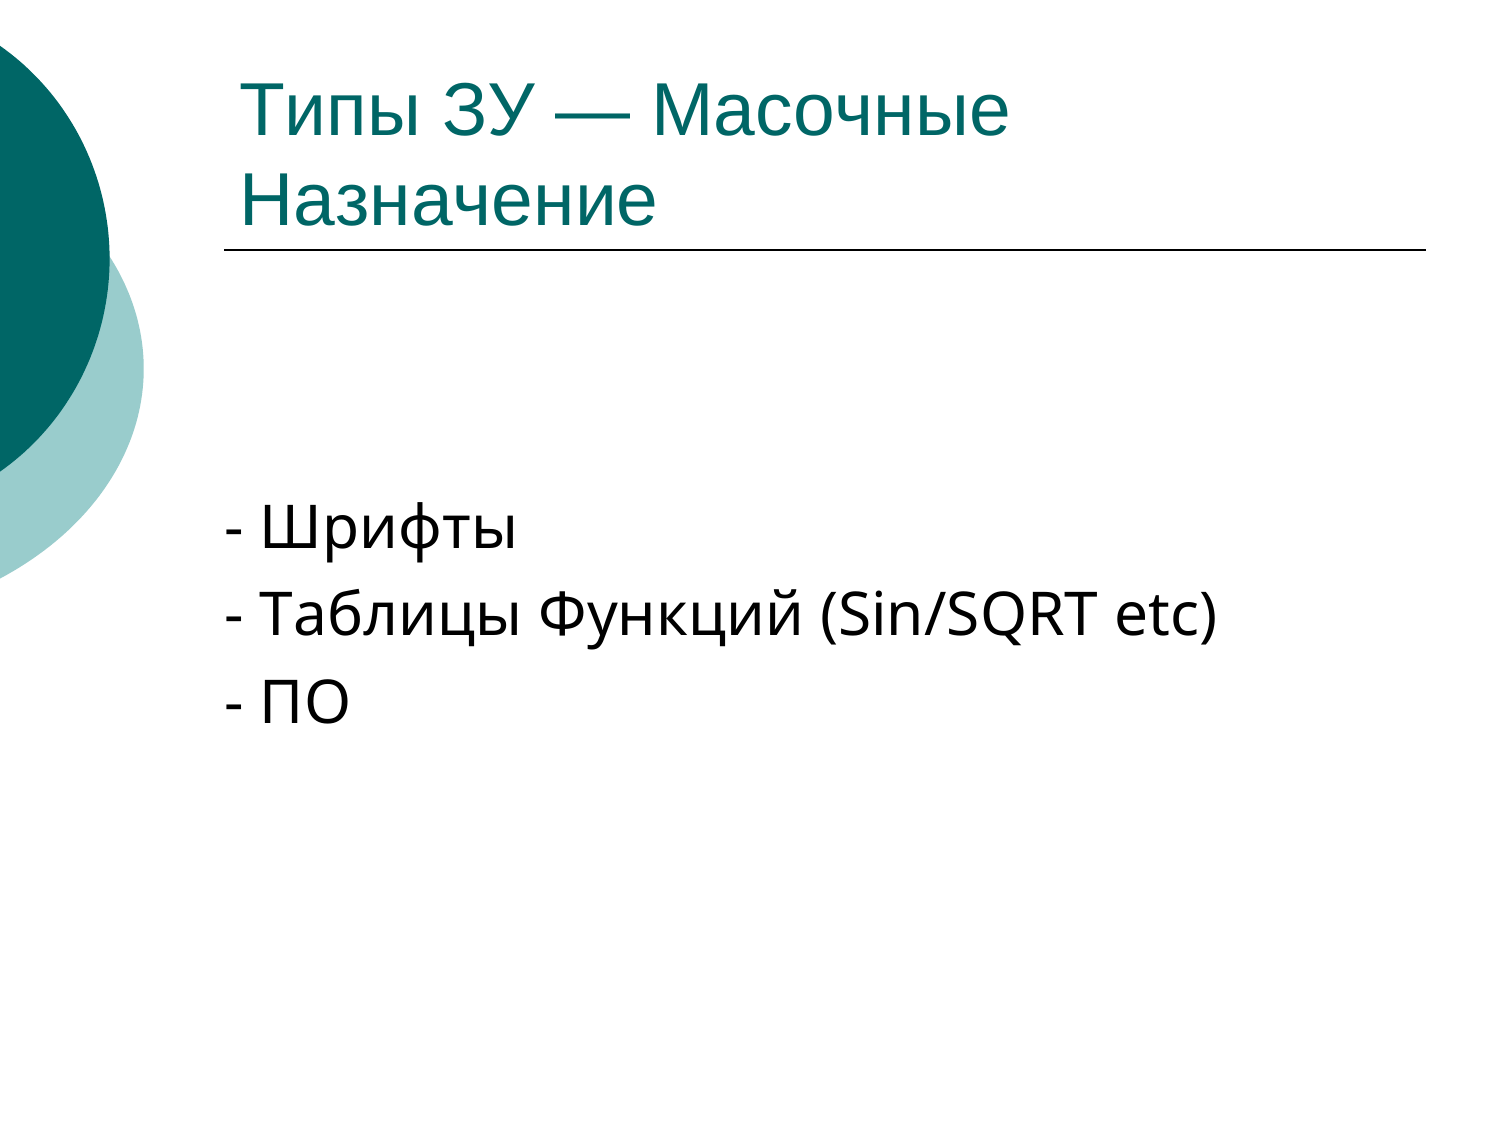

Типы ЗУ — Масочные Назначение
# - Шрифты
- Таблицы Функций (Sin/SQRT etc)
- ПО